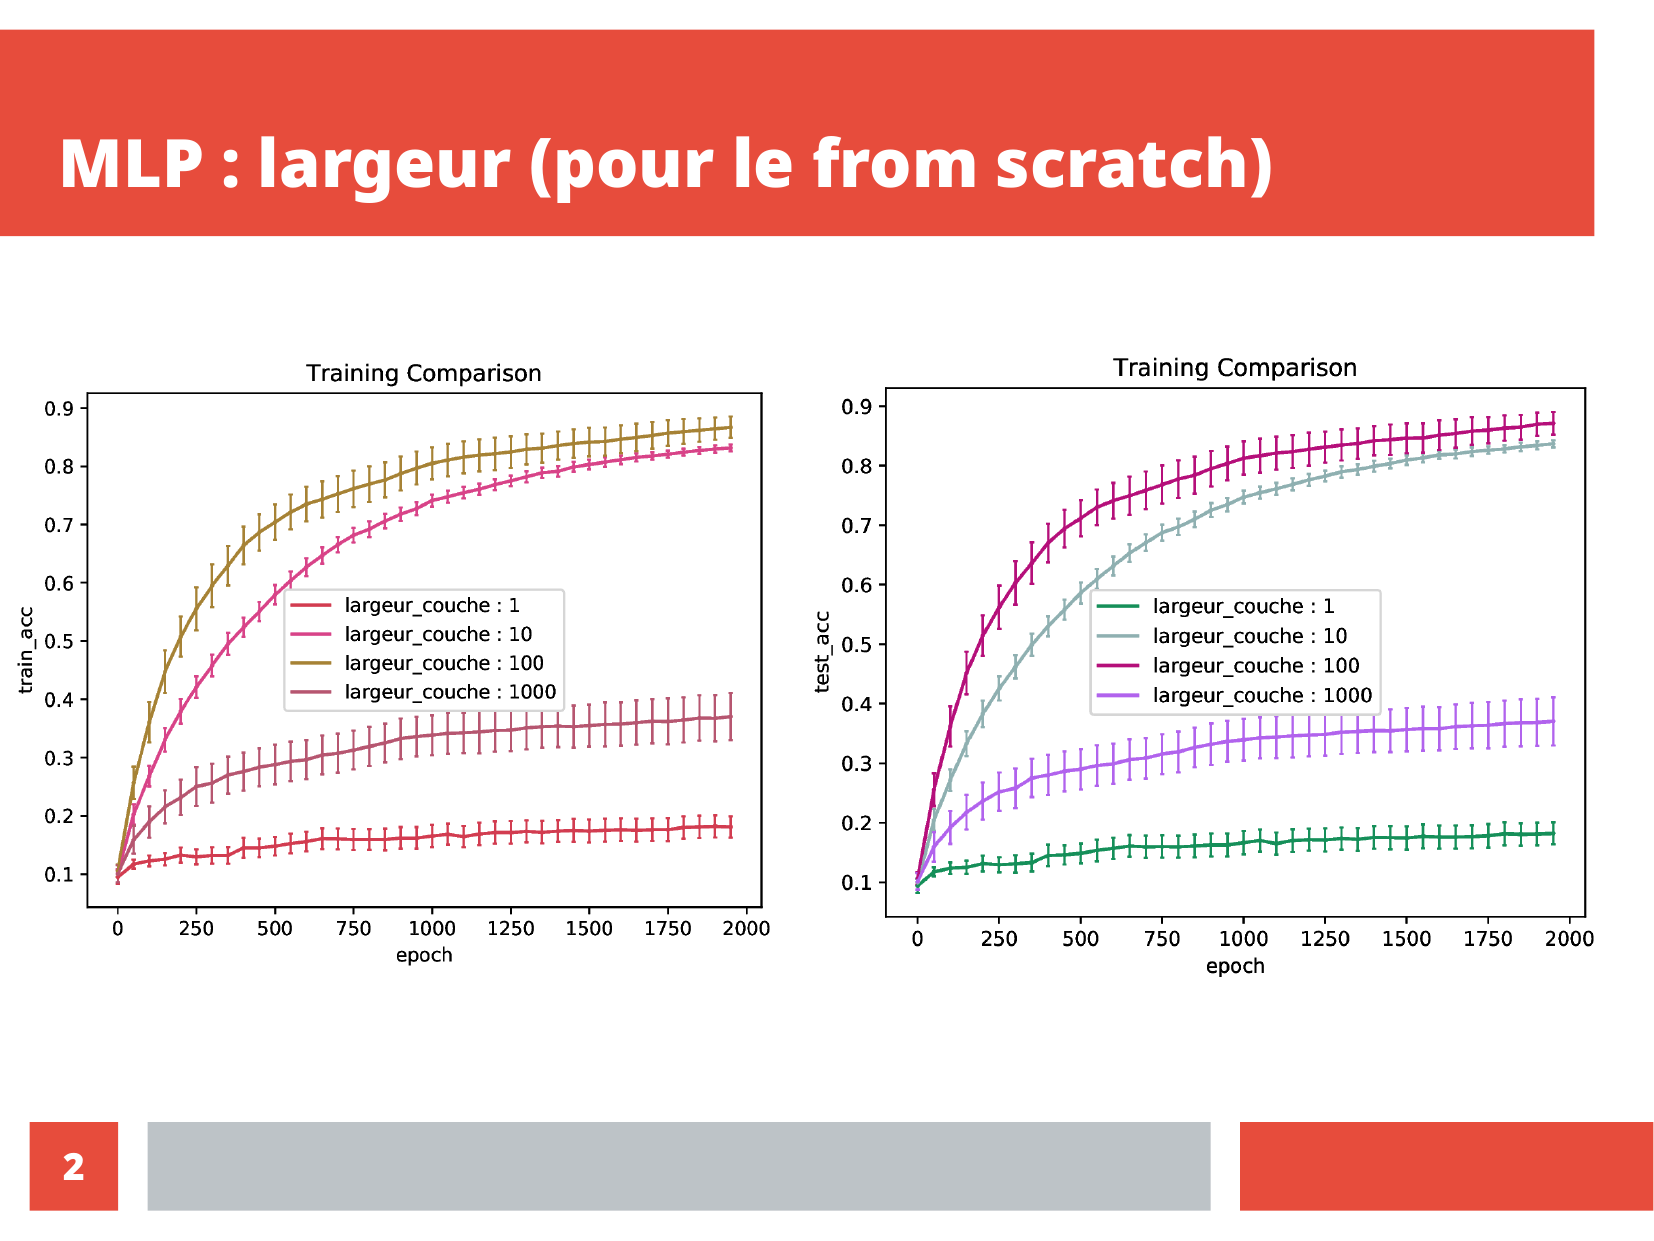

# MLP : largeur (pour le from scratch)
2